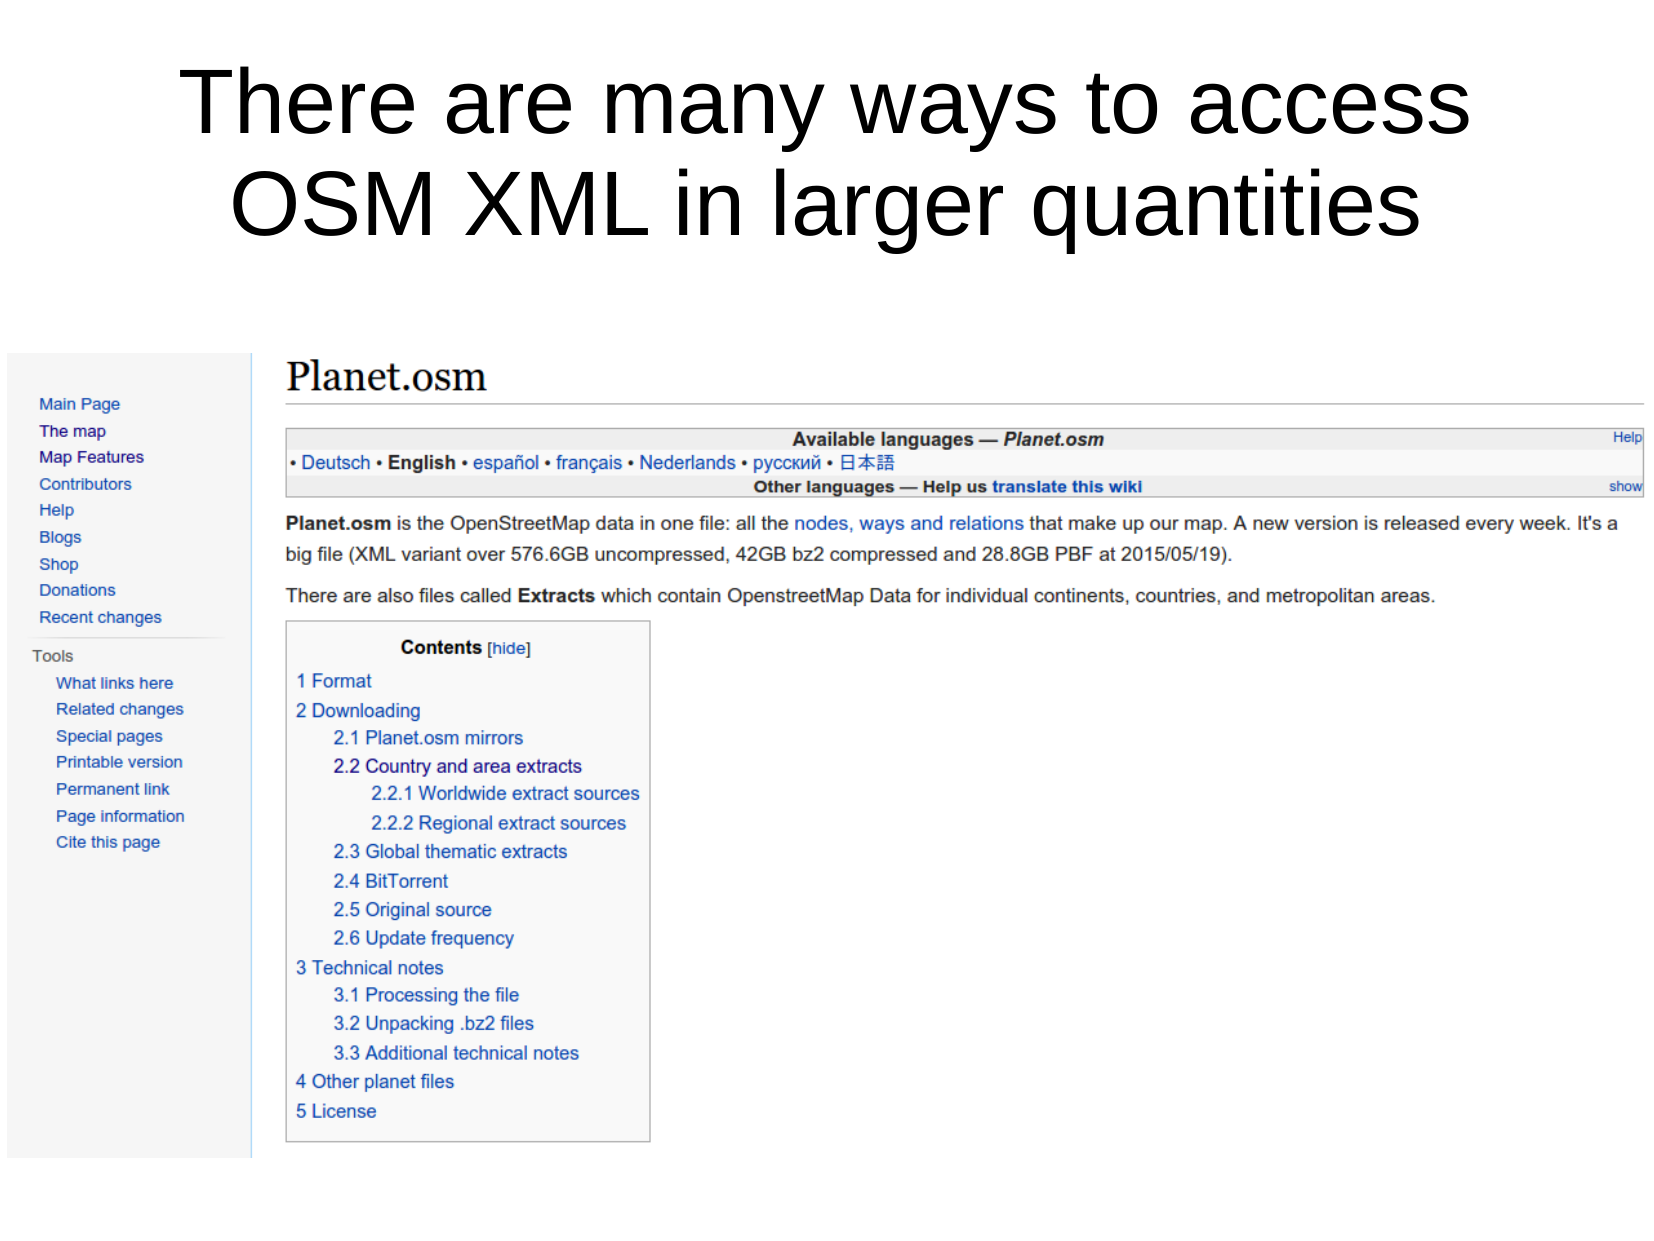

# There are many ways to access OSM XML in larger quantities